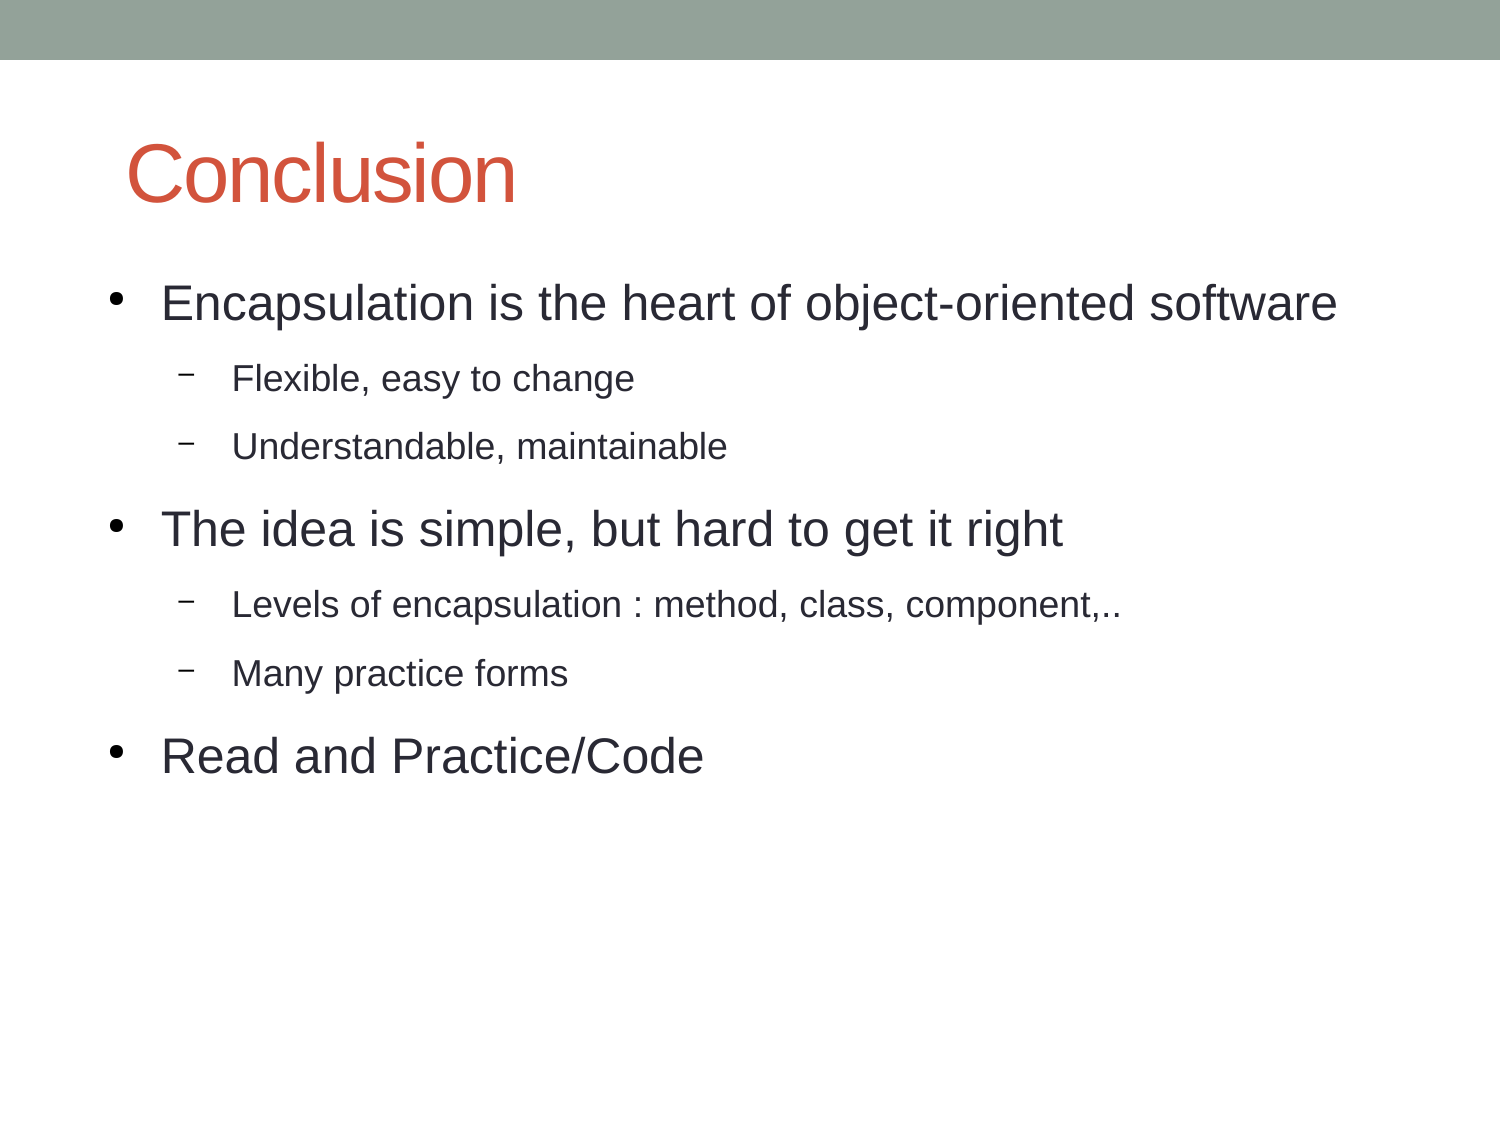

# Conclusion
Encapsulation is the heart of object-oriented software
Flexible, easy to change
Understandable, maintainable
The idea is simple, but hard to get it right
Levels of encapsulation : method, class, component,..
Many practice forms
Read and Practice/Code